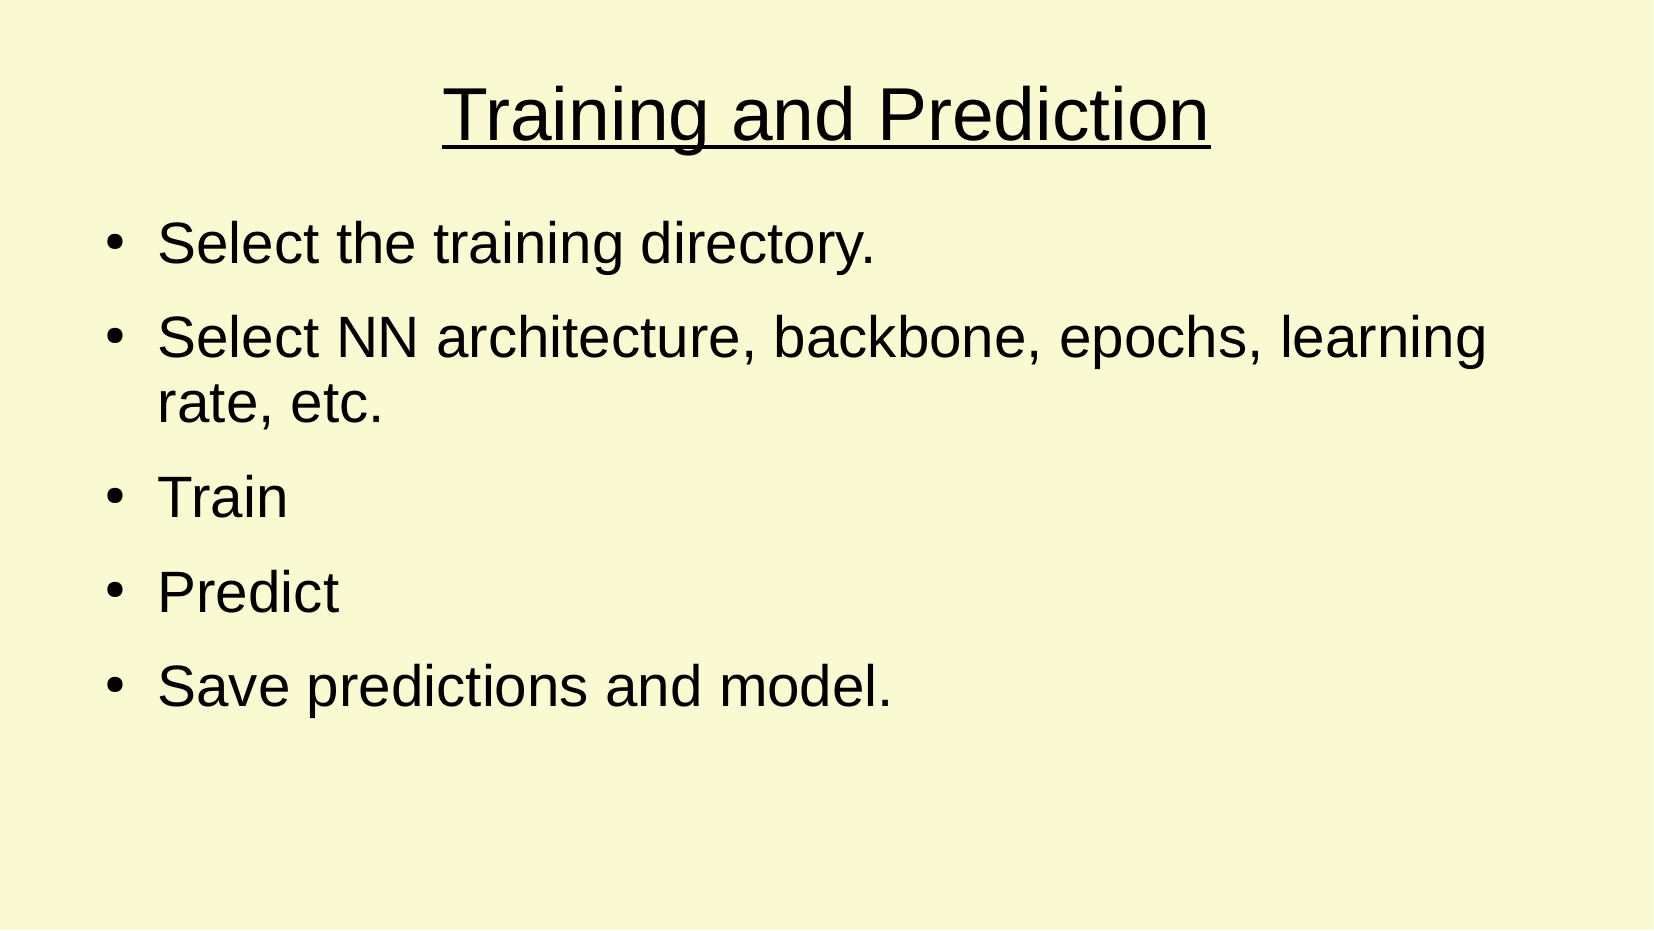

# Training and Prediction
Select the training directory.
Select NN architecture, backbone, epochs, learning rate, etc.
Train
Predict
Save predictions and model.